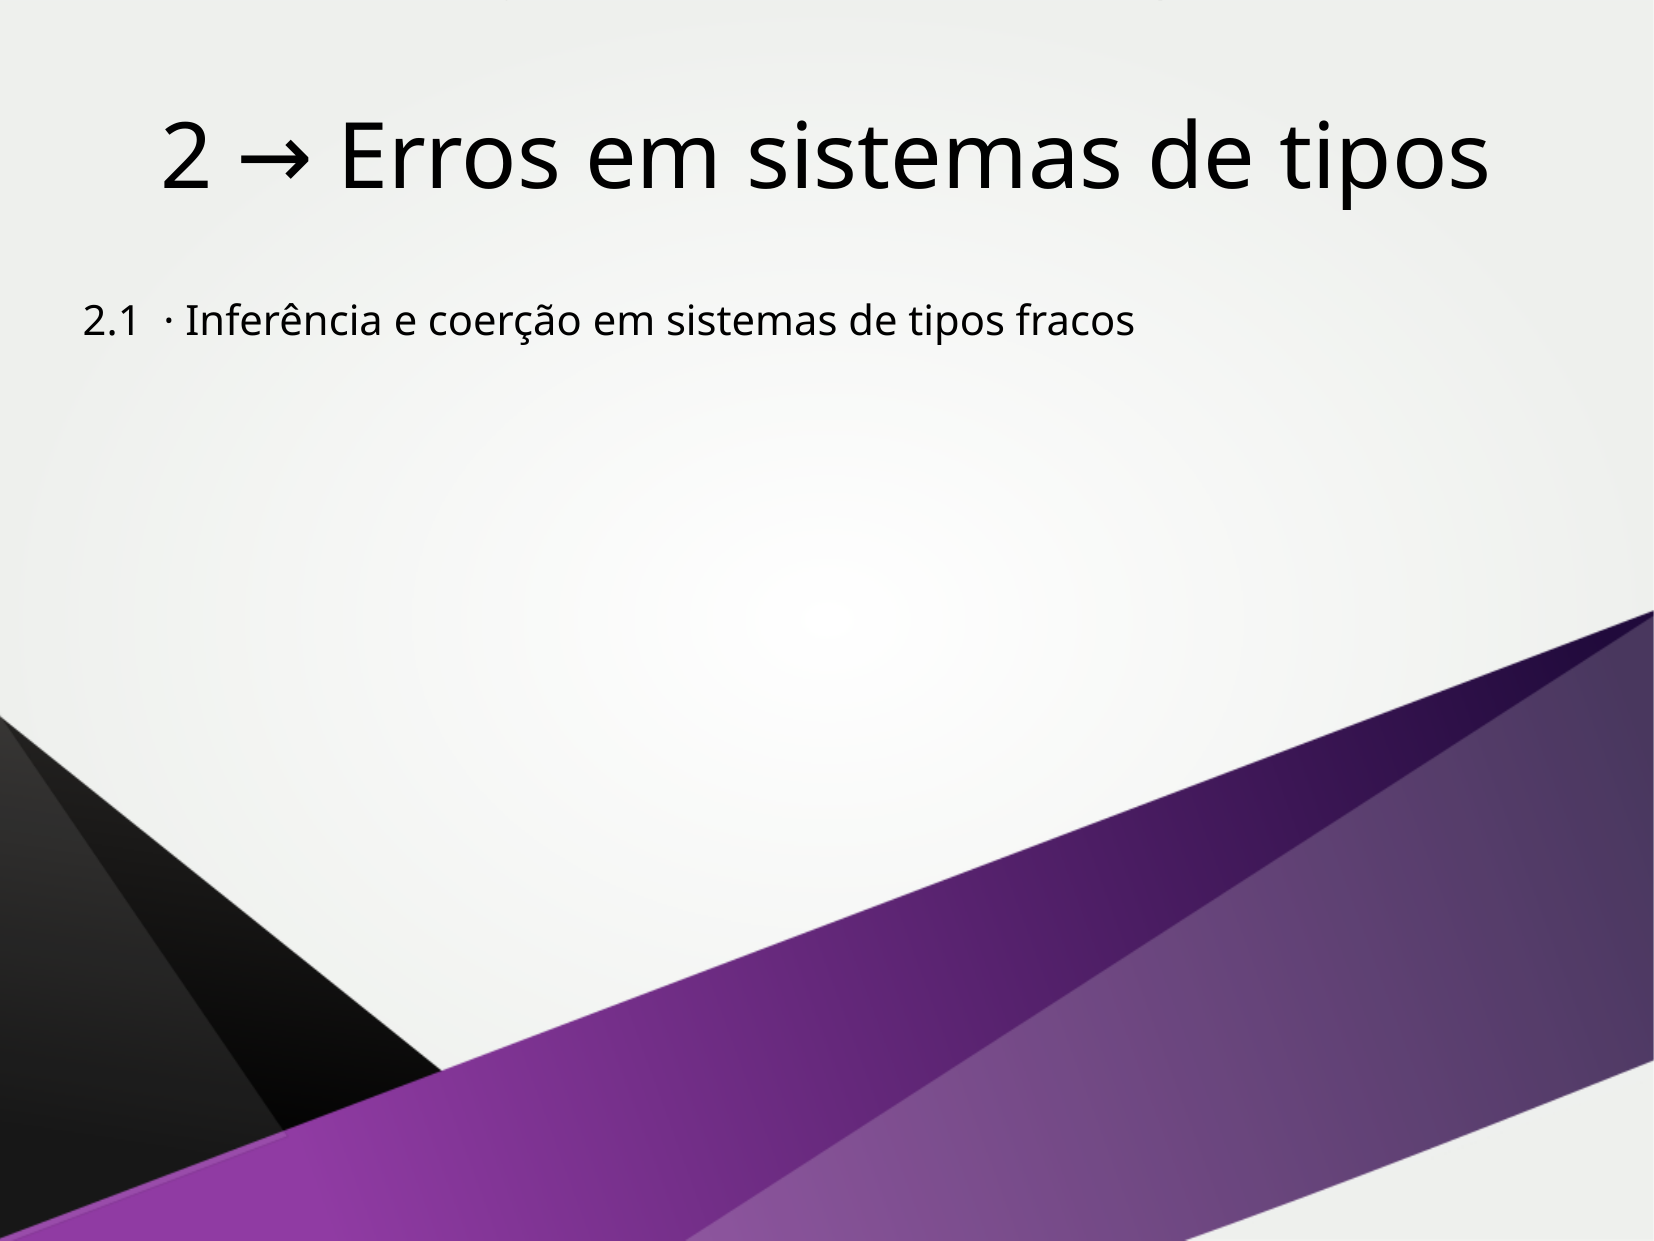

# 2 → Erros em sistemas de tipos
2.1 · Inferência e coerção em sistemas de tipos fracos